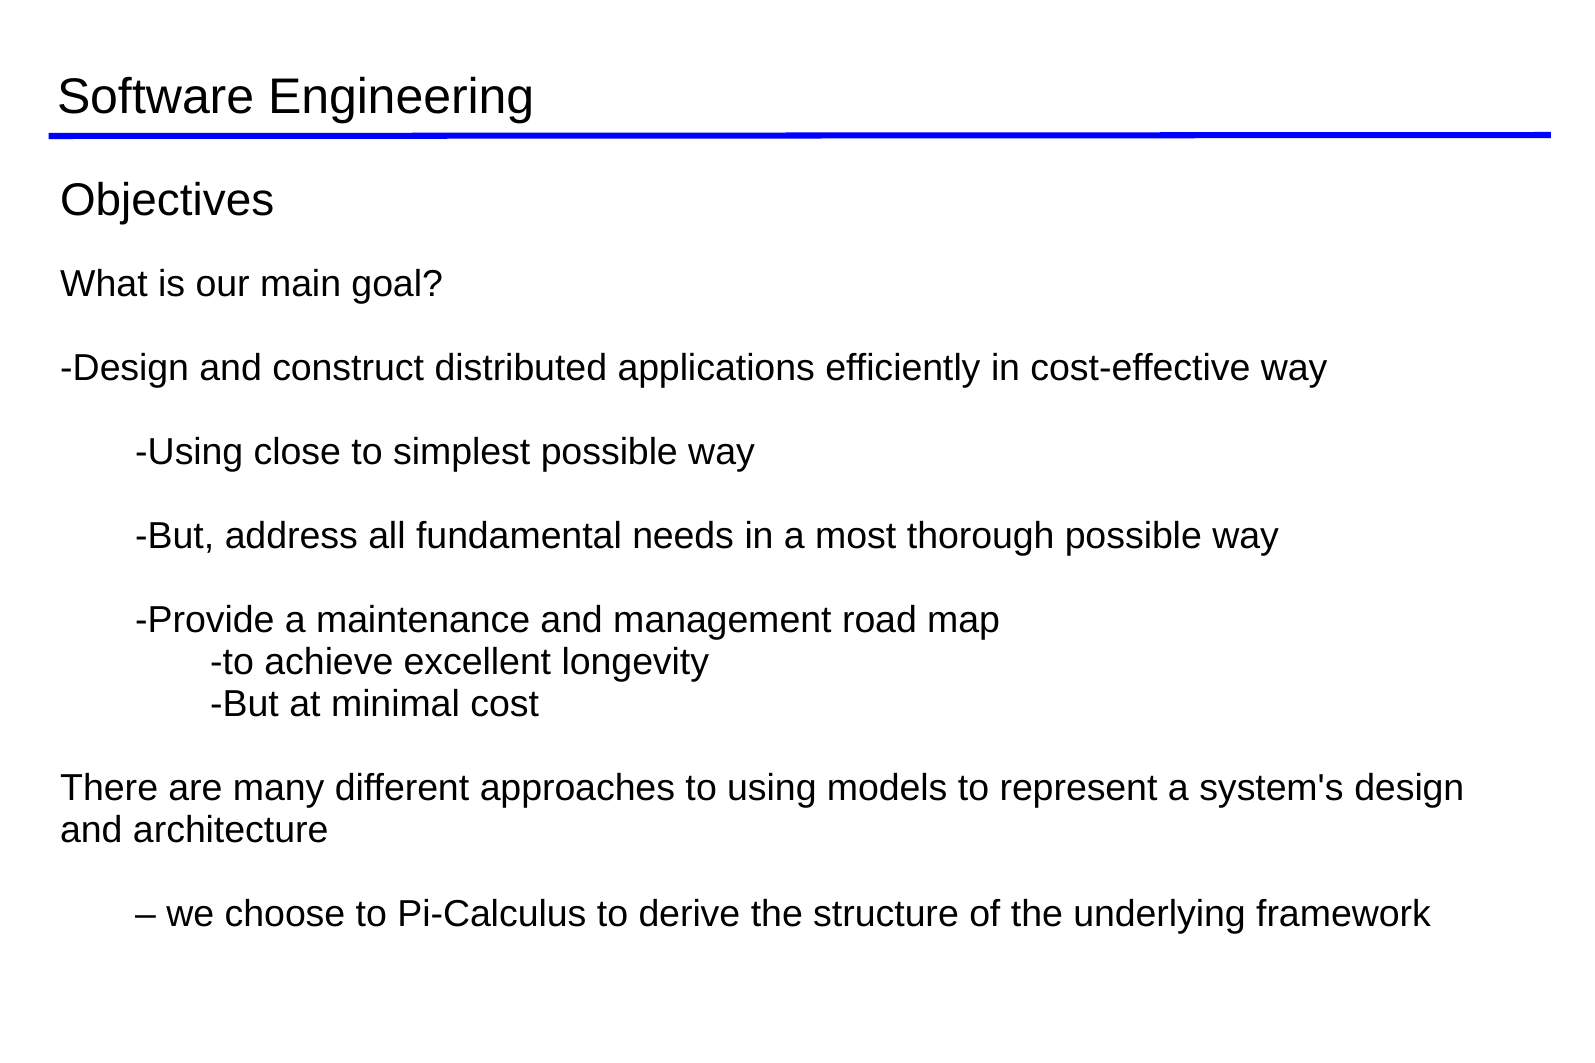

Software Engineering
Objectives
What is our main goal?
-Design and construct distributed applications efficiently in cost-effective way
	-Using close to simplest possible way
	-But, address all fundamental needs in a most thorough possible way
	-Provide a maintenance and management road map
		-to achieve excellent longevity
		-But at minimal cost
There are many different approaches to using models to represent a system's design
and architecture
	– we choose to Pi-Calculus to derive the structure of the underlying framework